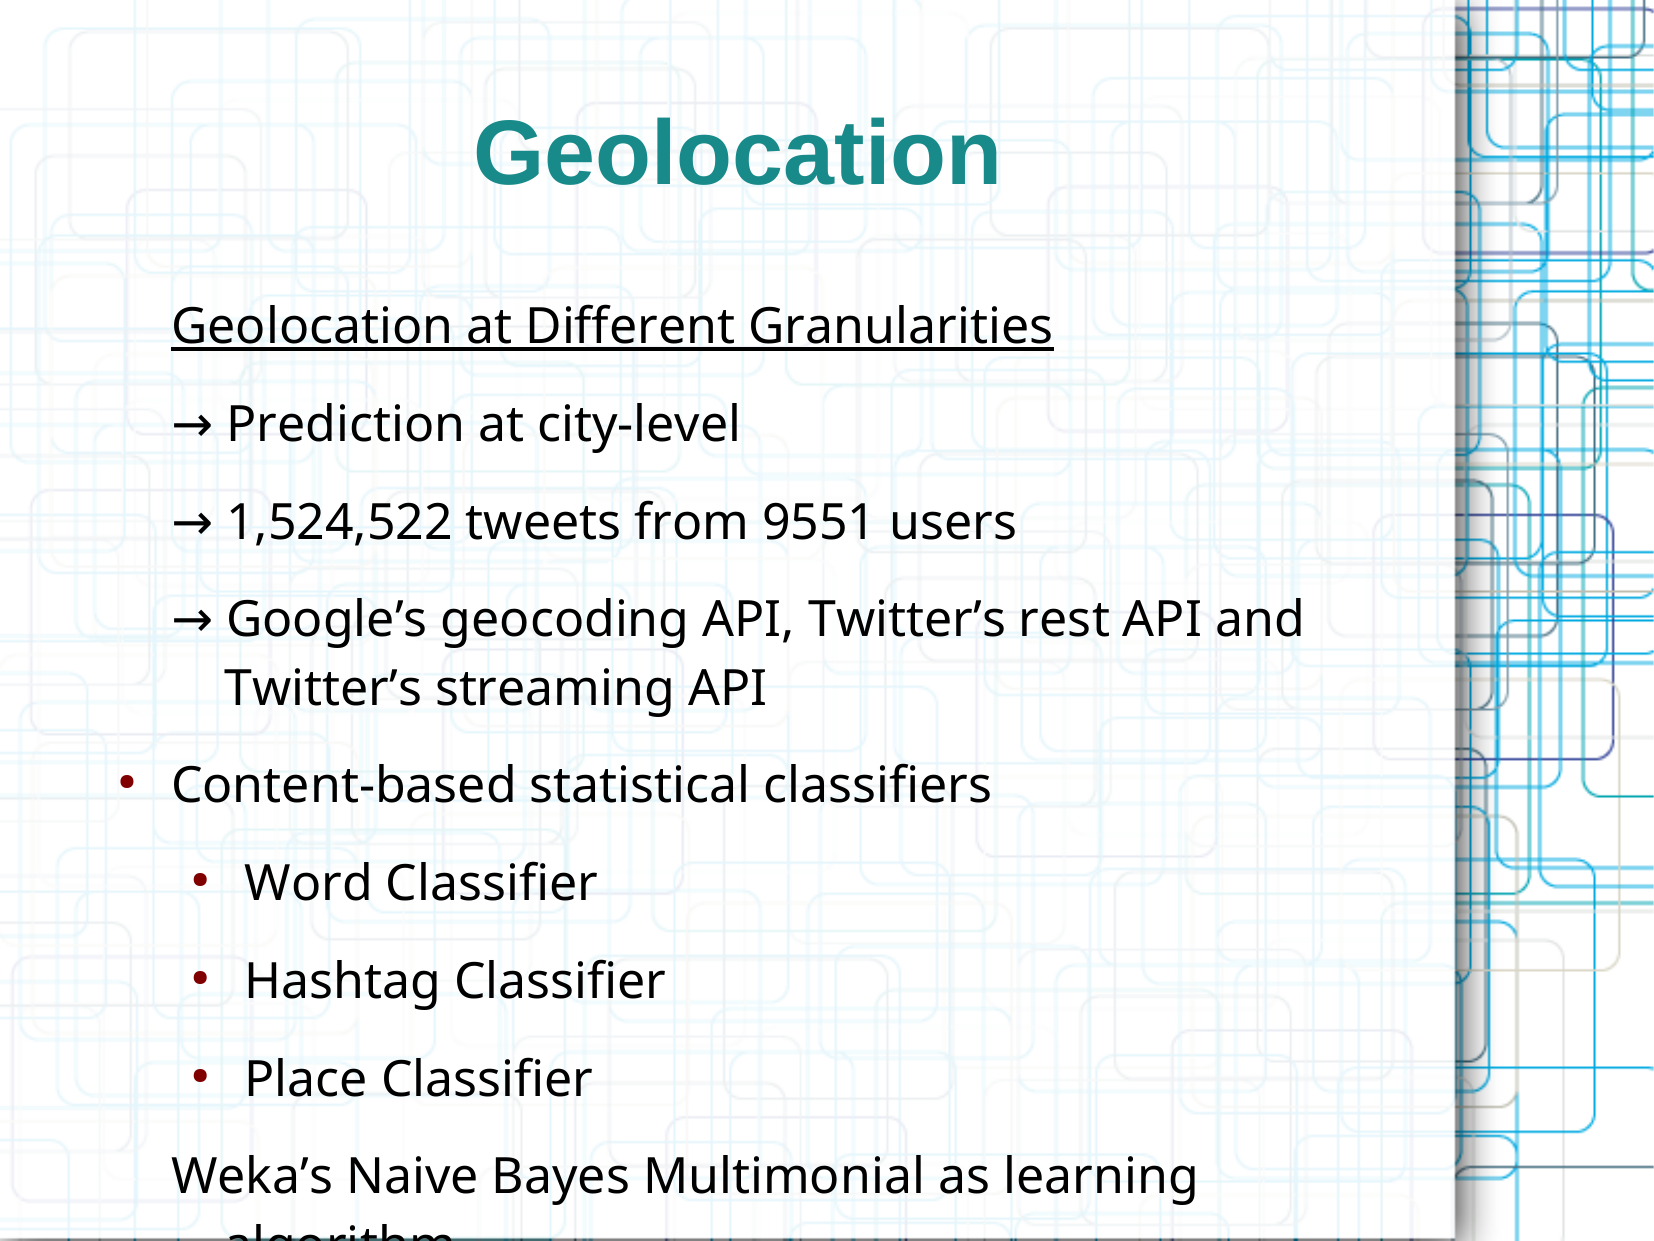

# Geolocation
Geolocation at Different Granularities
→ Prediction at city-level
→ 1,524,522 tweets from 9551 users
→ Google’s geocoding API, Twitter’s rest API and Twitter’s streaming API
Content-based statistical classifiers
Word Classifier
Hashtag Classifier
Place Classifier
Weka’s Naive Bayes Multimonial as learning algorithm.